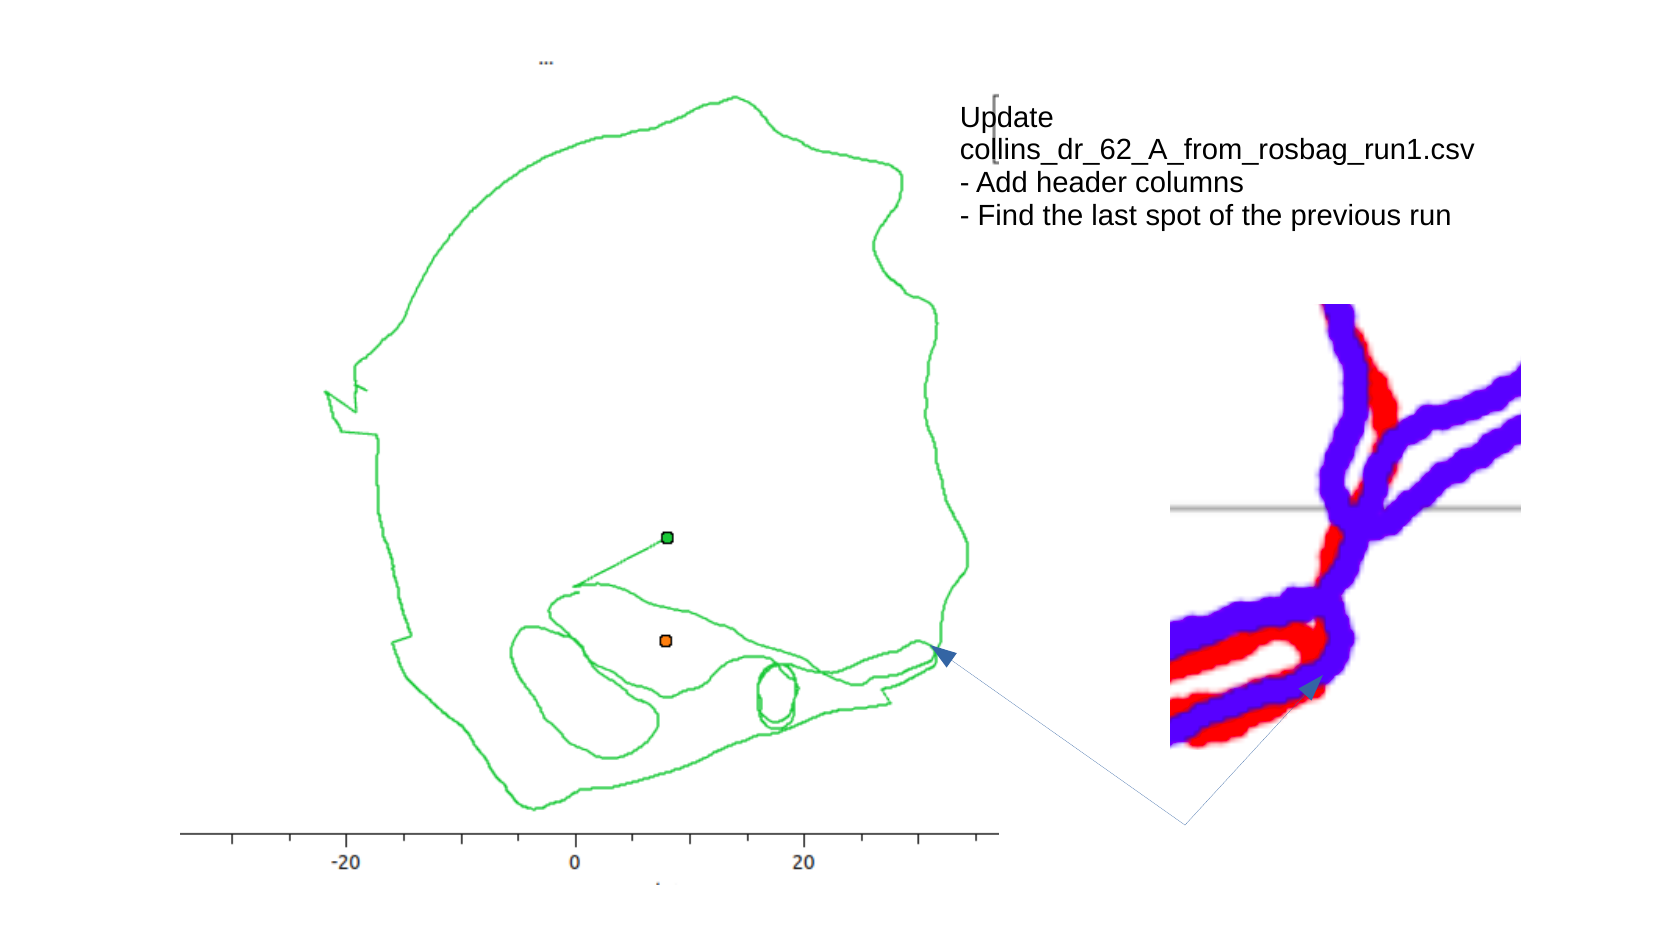

Update
collins_dr_62_A_from_rosbag_run1.csv
- Add header columns
- Find the last spot of the previous run